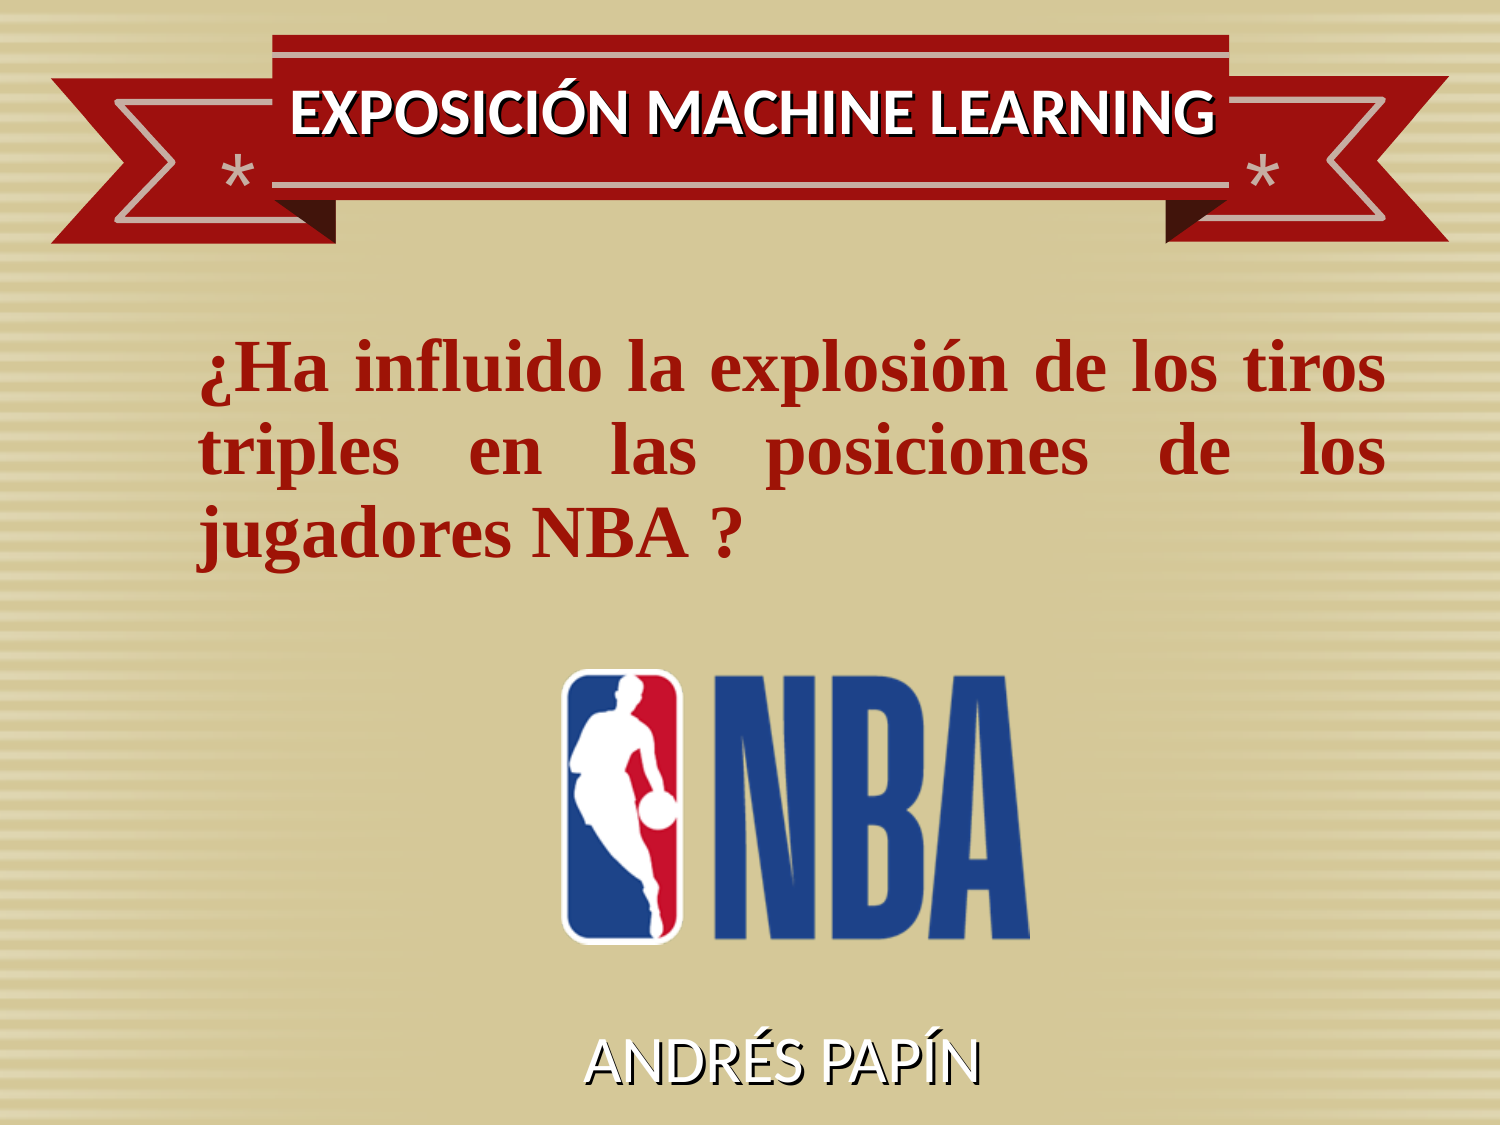

# EXPOSICIÓN MACHINE LEARNING
¿Ha influido la explosión de los tiros triples en las posiciones de los jugadores NBA ?
ANDRÉS PAPÍN